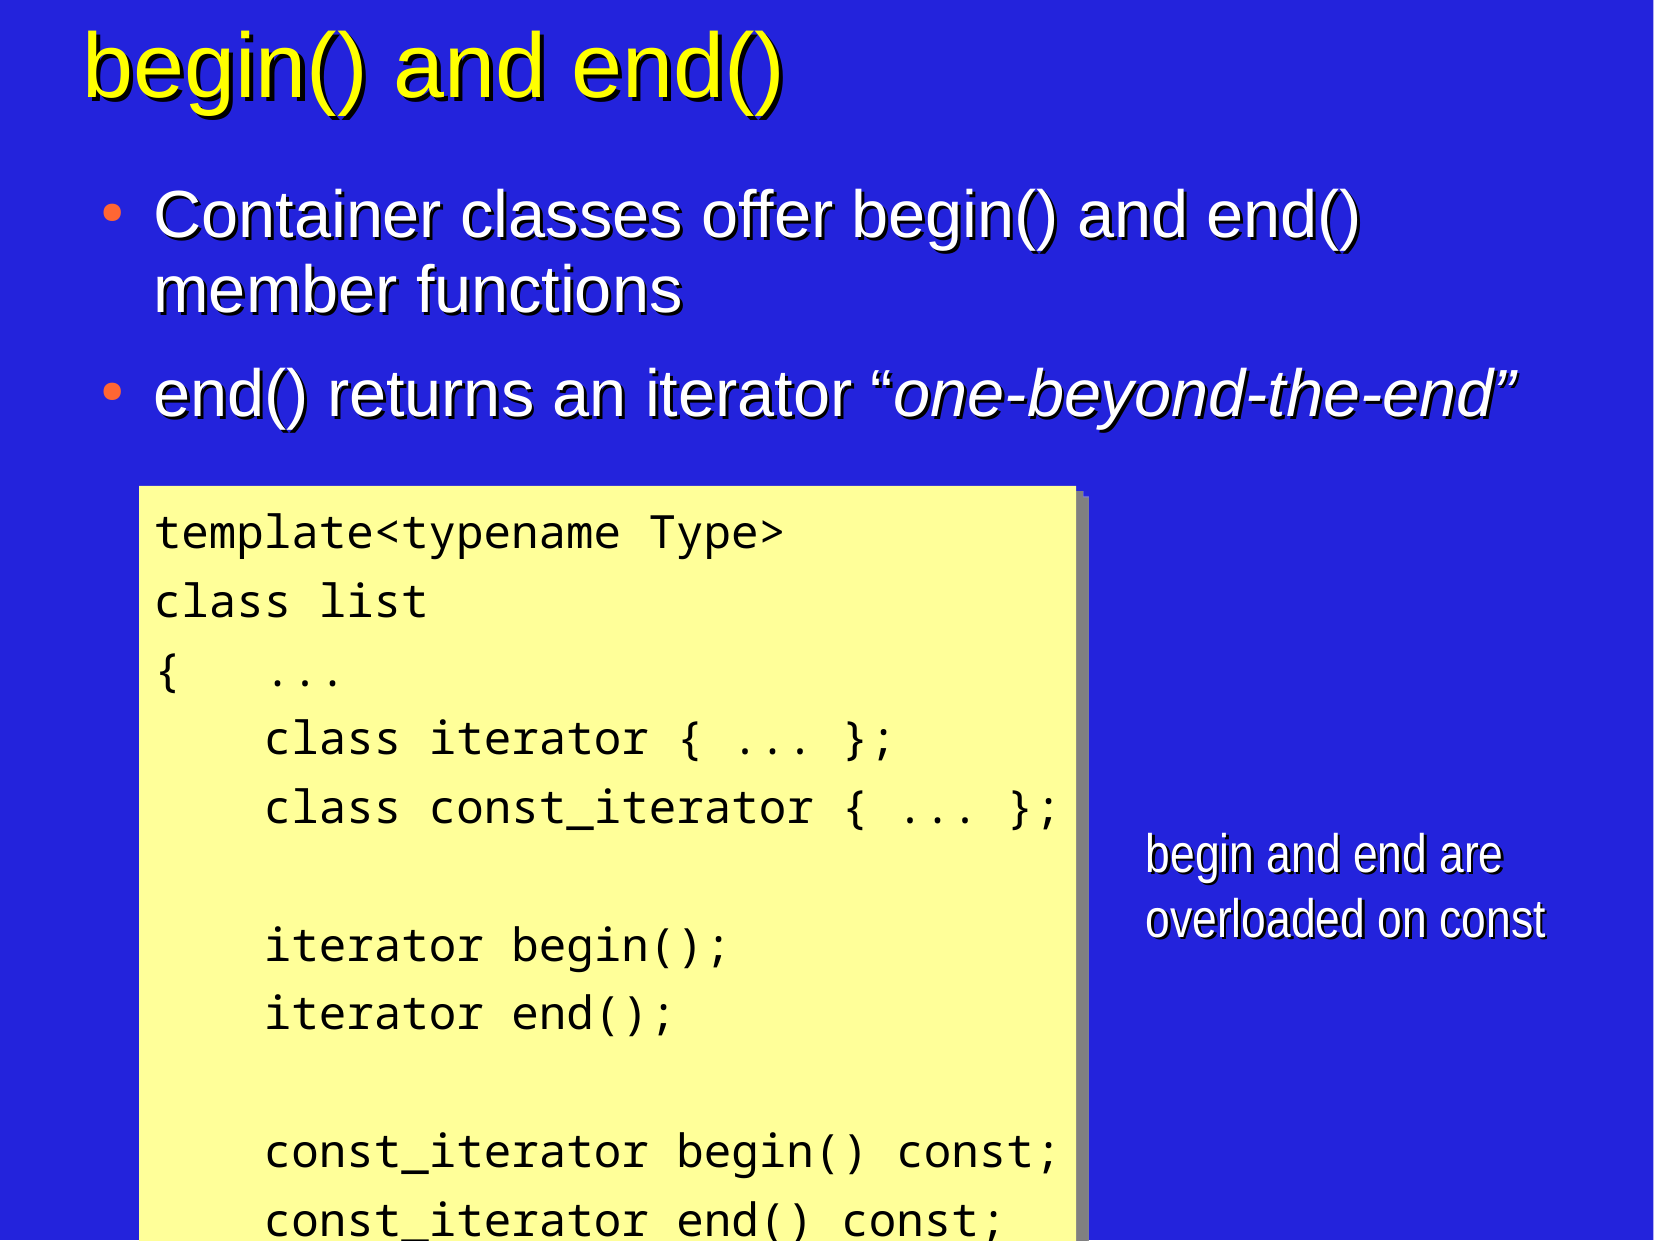

# begin() and end()
Container classes offer begin() and end() member functions
end() returns an iterator “one-beyond-the-end”
template<typename Type>
class list
{ ...
 class iterator { ... };
 class const_iterator { ... };
 iterator begin();
 iterator end();
 const_iterator begin() const;
 const_iterator end() const;
 ...
};
begin and end are
overloaded on const